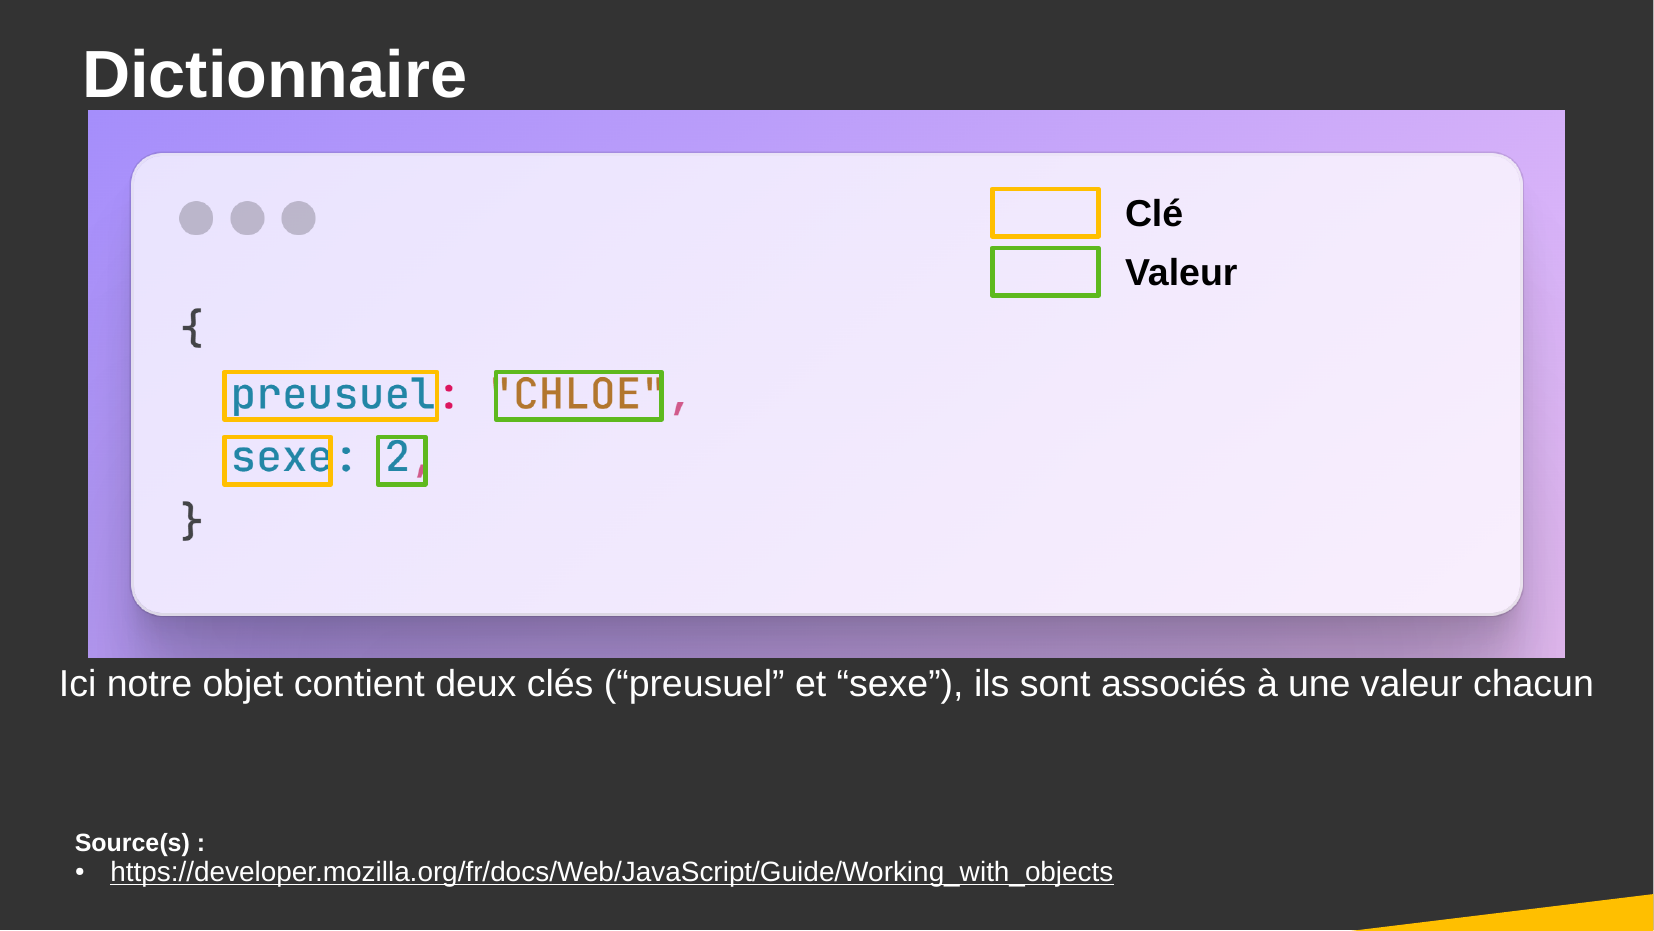

# Dictionnaire
Clé
Valeur
Ici notre objet contient deux clés (“preusuel” et “sexe”), ils sont associés à une valeur chacun
Source(s) :
https://developer.mozilla.org/fr/docs/Web/JavaScript/Guide/Working_with_objects